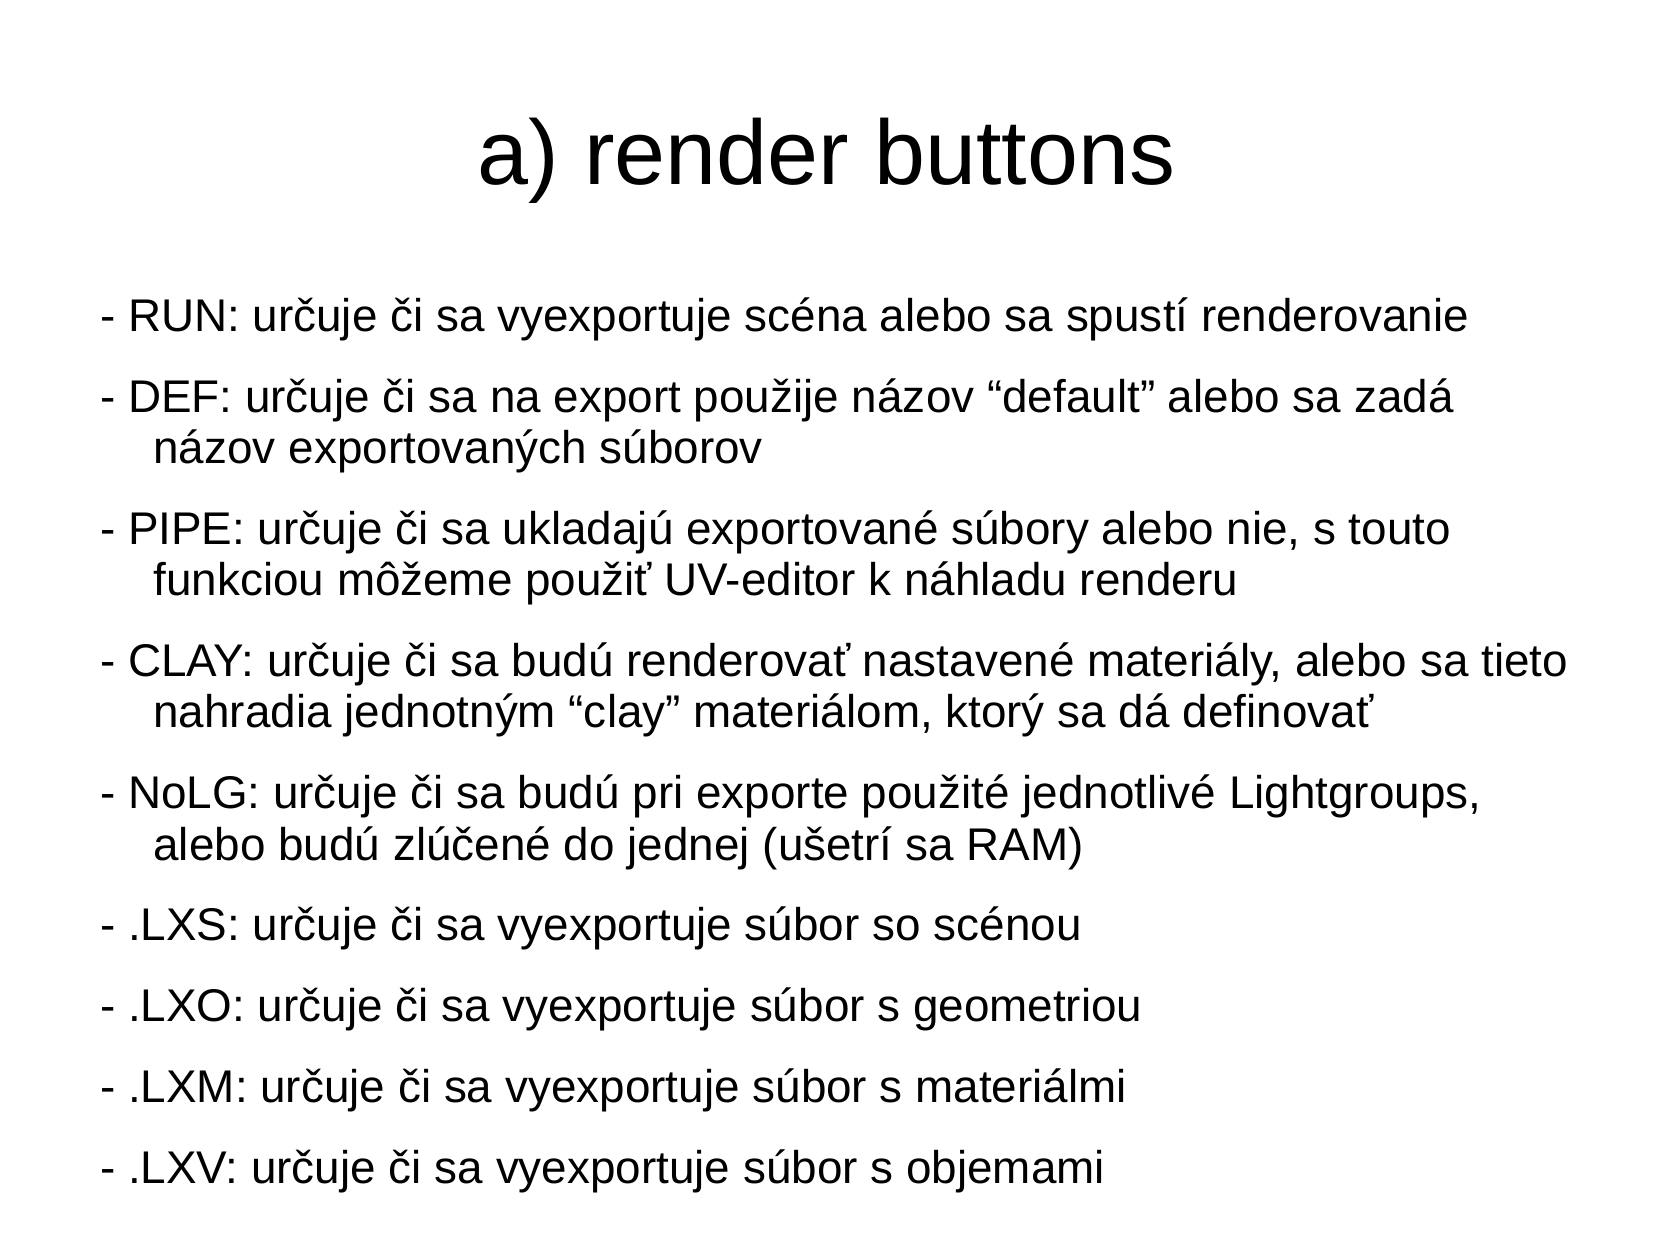

# a) render buttons
- RUN: určuje či sa vyexportuje scéna alebo sa spustí renderovanie
- DEF: určuje či sa na export použije názov “default” alebo sa zadá názov exportovaných súborov
- PIPE: určuje či sa ukladajú exportované súbory alebo nie, s touto funkciou môžeme použiť UV-editor k náhladu renderu
- CLAY: určuje či sa budú renderovať nastavené materiály, alebo sa tieto nahradia jednotným “clay” materiálom, ktorý sa dá definovať
- NoLG: určuje či sa budú pri exporte použité jednotlivé Lightgroups, alebo budú zlúčené do jednej (ušetrí sa RAM)
- .LXS: určuje či sa vyexportuje súbor so scénou
- .LXO: určuje či sa vyexportuje súbor s geometriou
- .LXM: určuje či sa vyexportuje súbor s materiálmi
- .LXV: určuje či sa vyexportuje súbor s objemami